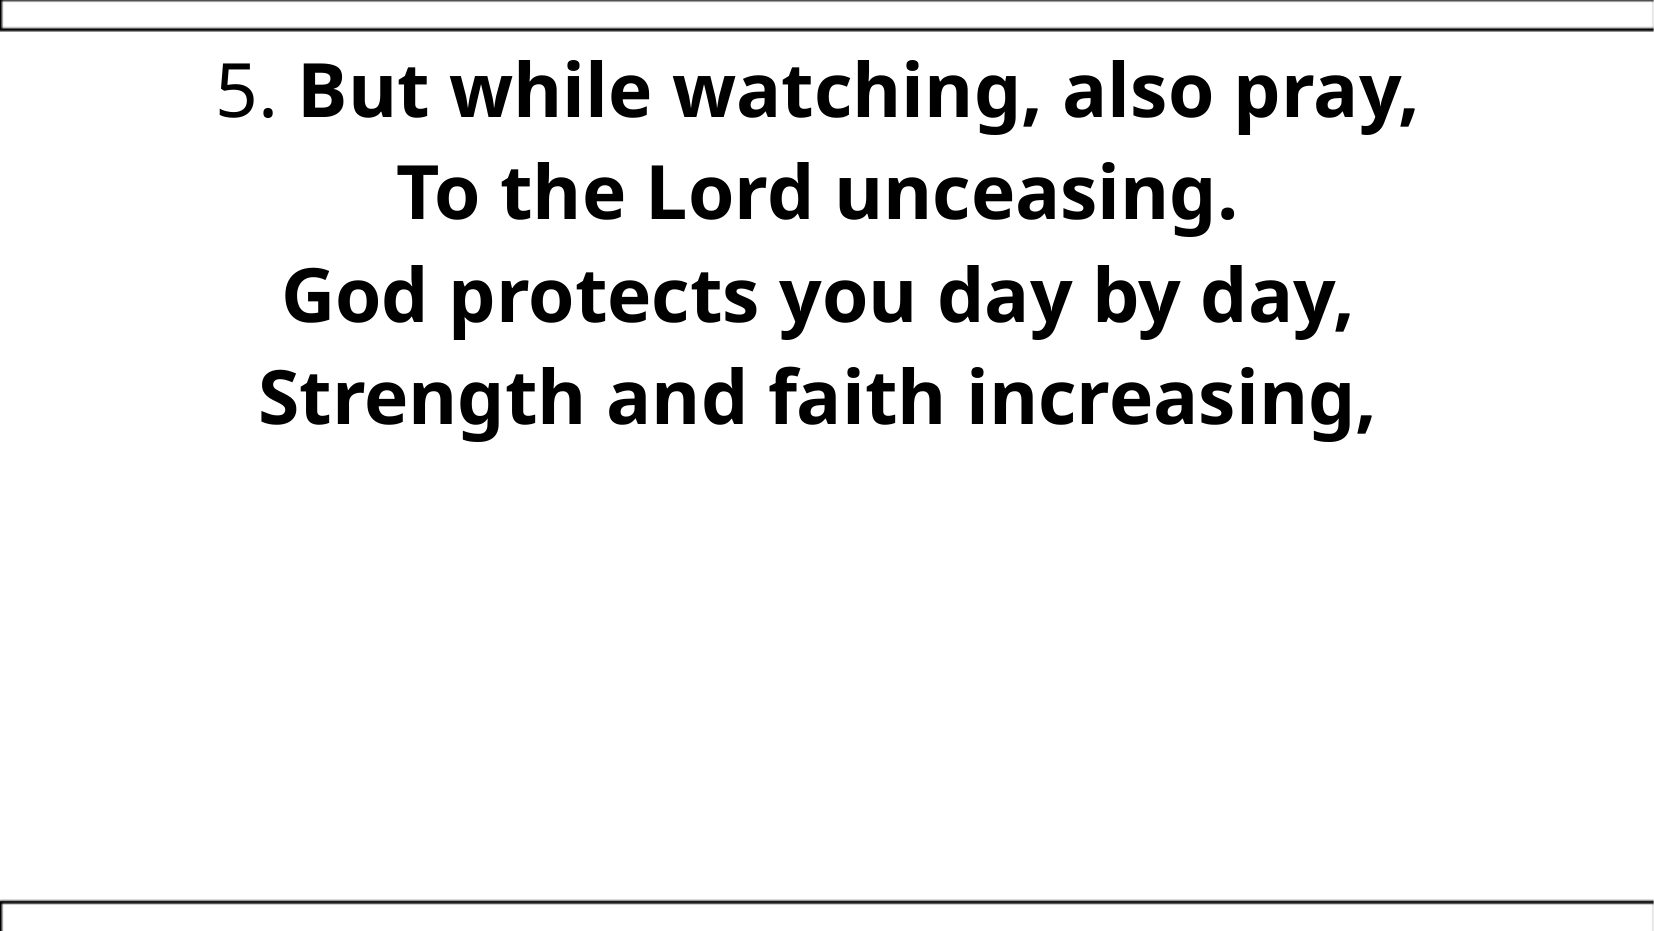

5. But while watching, also pray,
To the Lord unceasing.
God protects you day by day,
Strength and faith increasing,